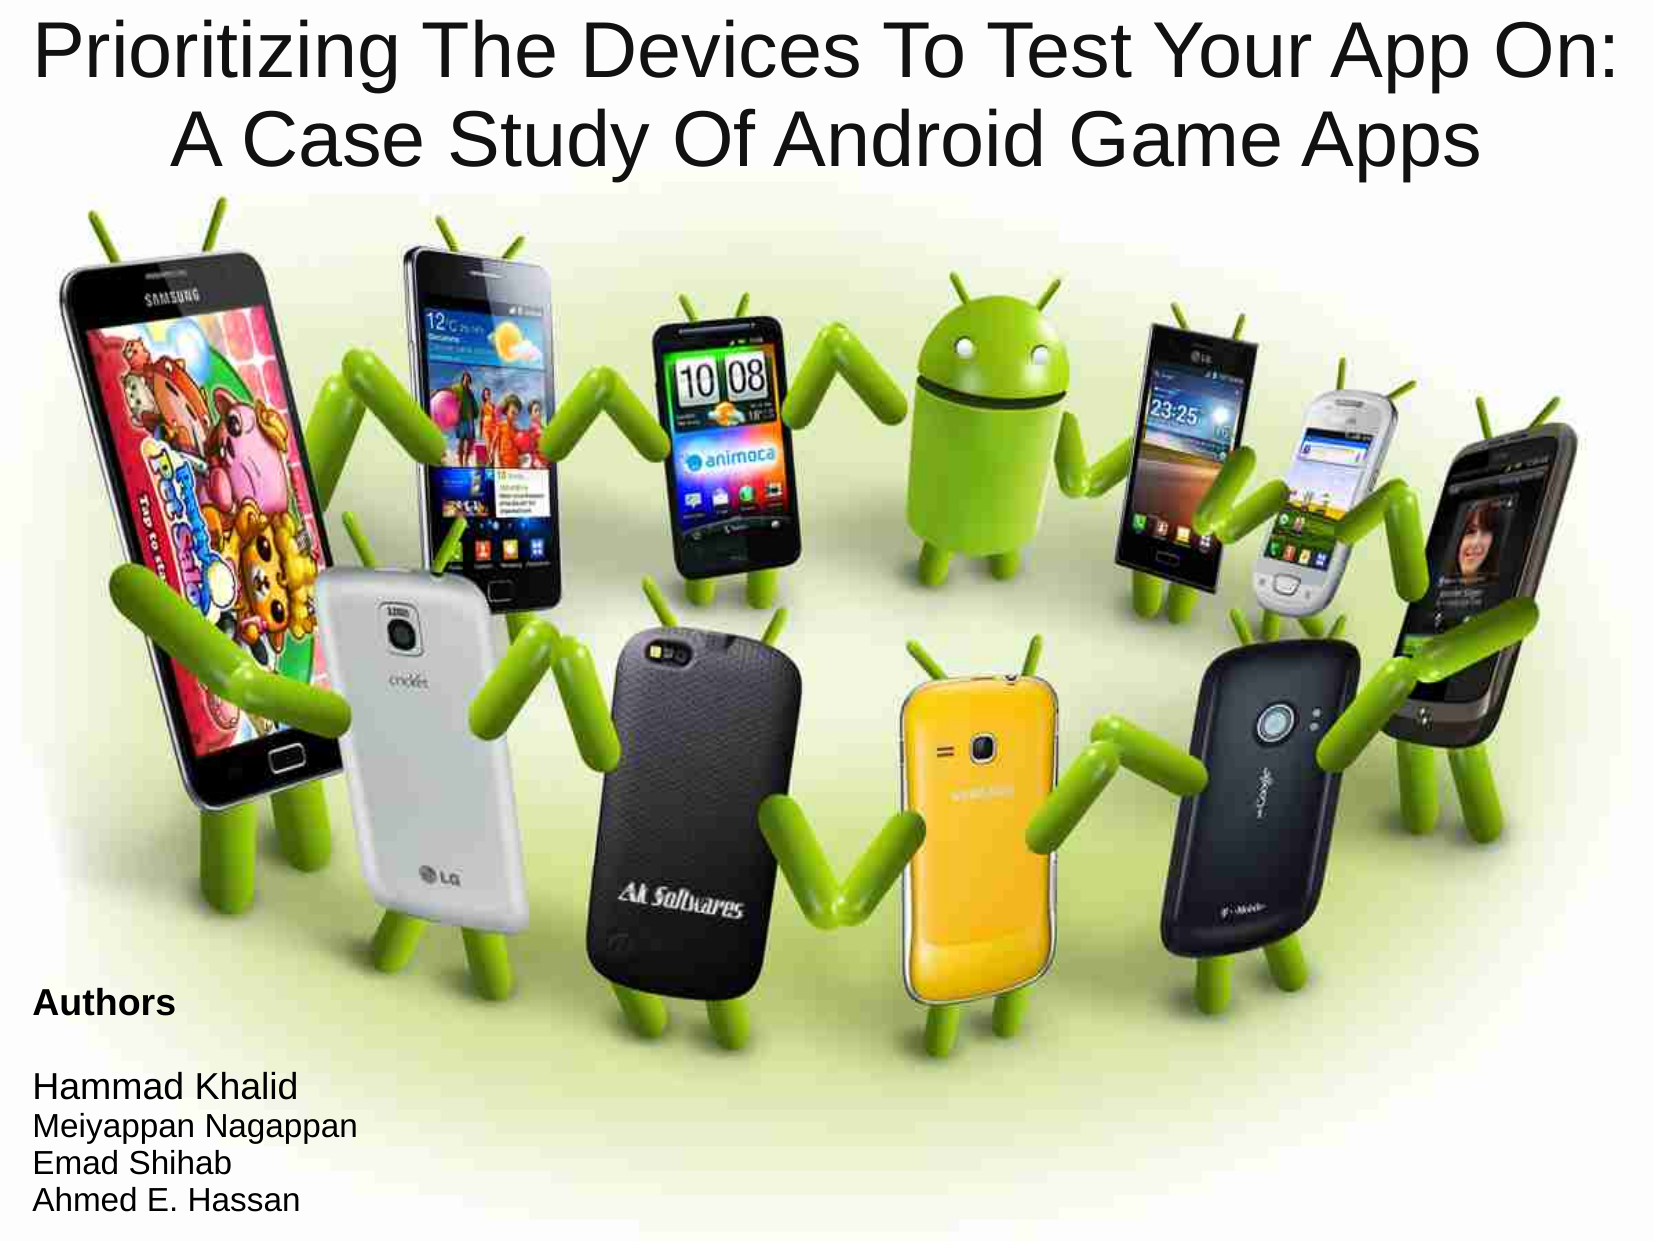

# Prioritizing The Devices To Test Your App On: A Case Study Of Android Game Apps
Authors
Hammad Khalid
Meiyappan Nagappan
Emad Shihab
Ahmed E. Hassan